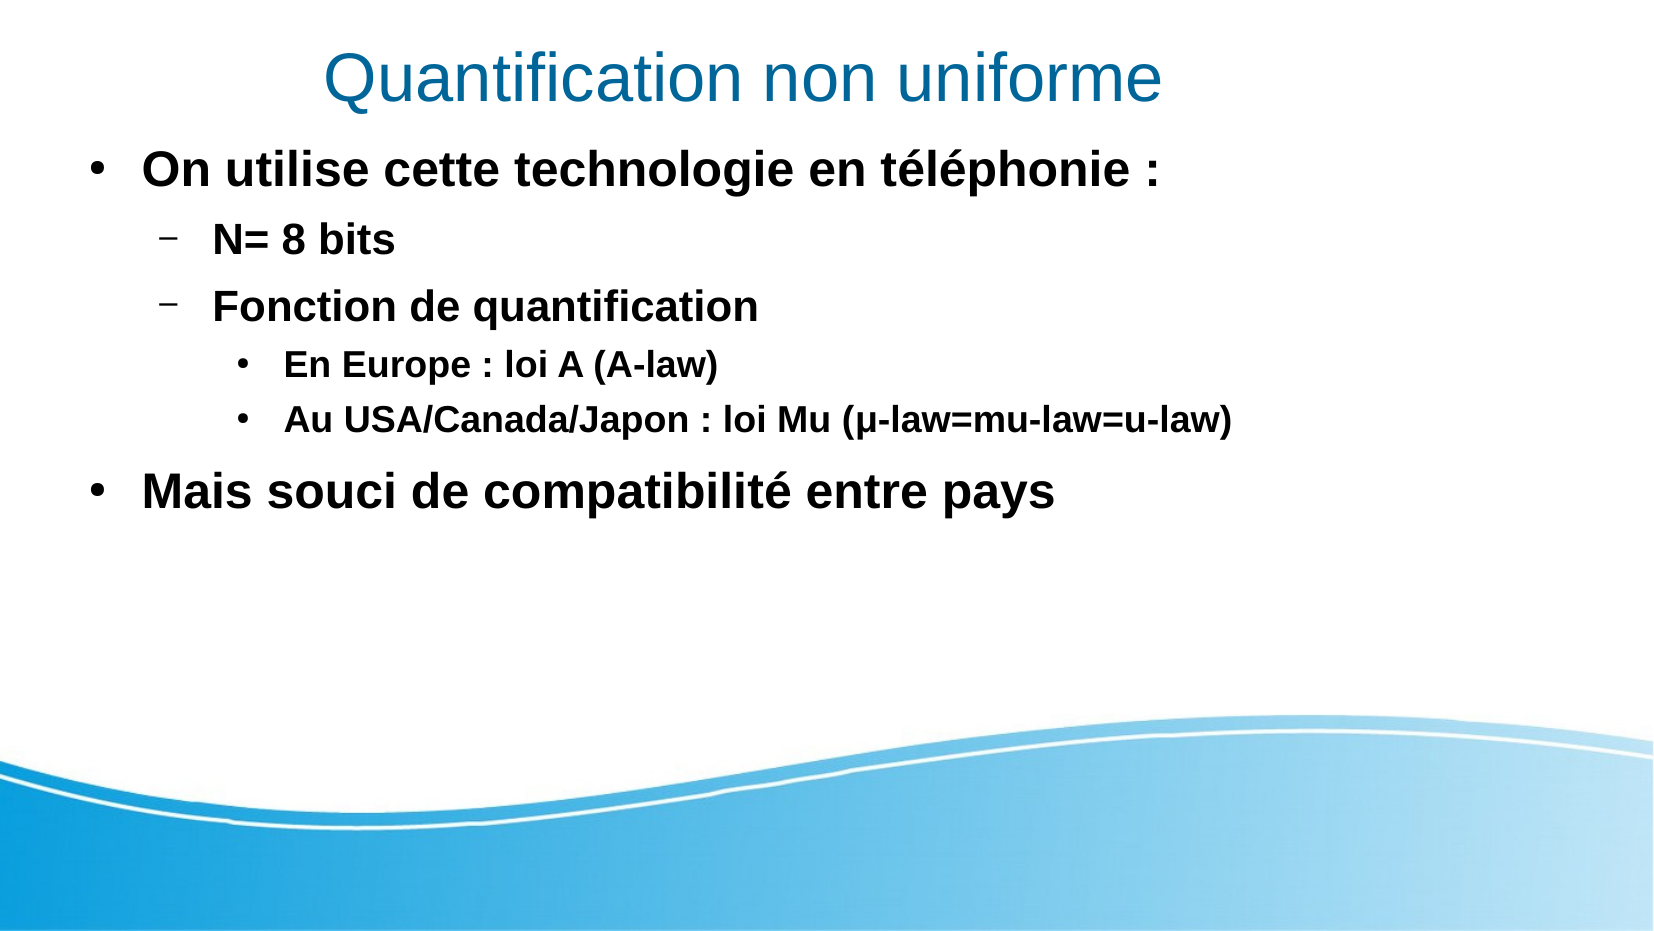

# Quantification non uniforme
On utilise cette technologie en téléphonie :
N= 8 bits
Fonction de quantification
En Europe : loi A (A-law)
Au USA/Canada/Japon : loi Mu (μ-law=mu-law=u-law)
Mais souci de compatibilité entre pays